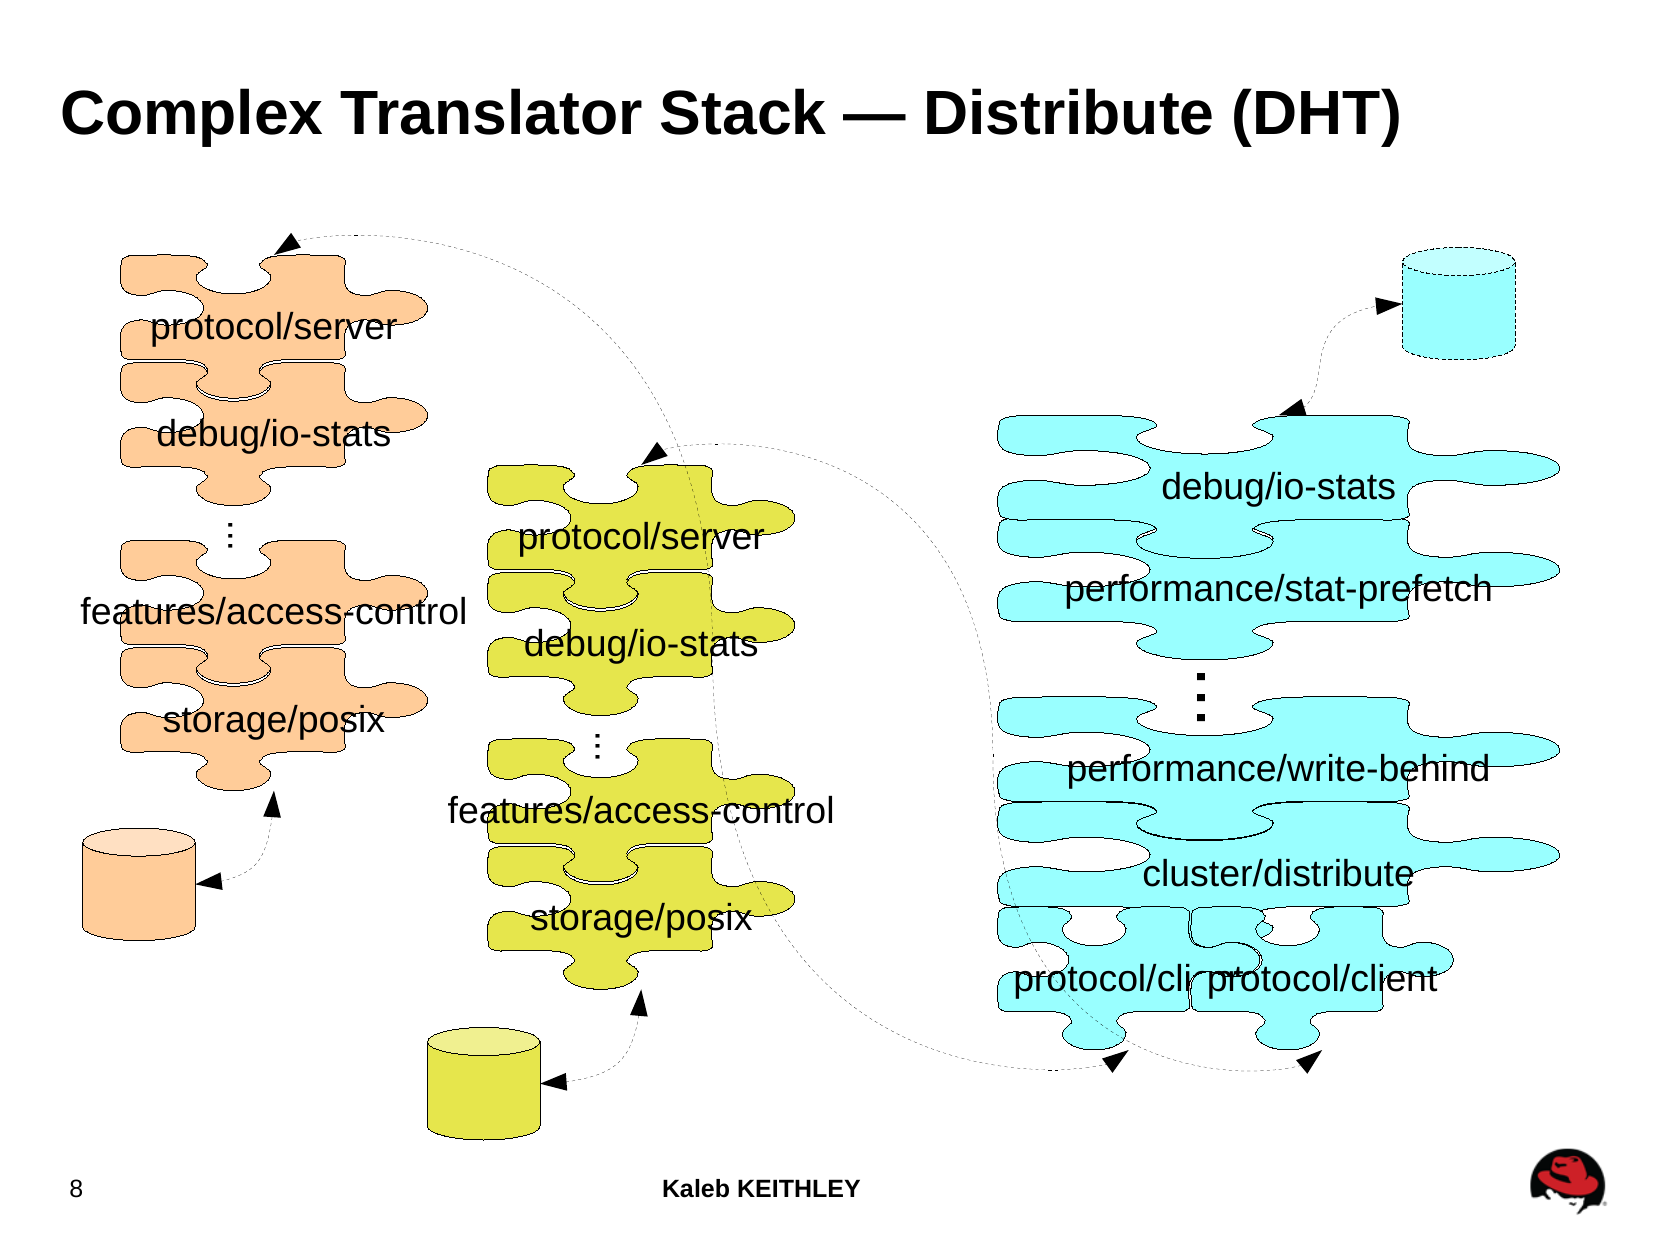

# Complex Translator Stack — Distribute (DHT)
protocol/server
debug/io-stats
debug/io-stats
performance/stat-prefetch
protocol/server
debug/io-stats
...
features/access-control
storage/posix
...
performance/write-behind
...
features/access-control
cluster/distribute
storage/posix
protocol/client
protocol/client